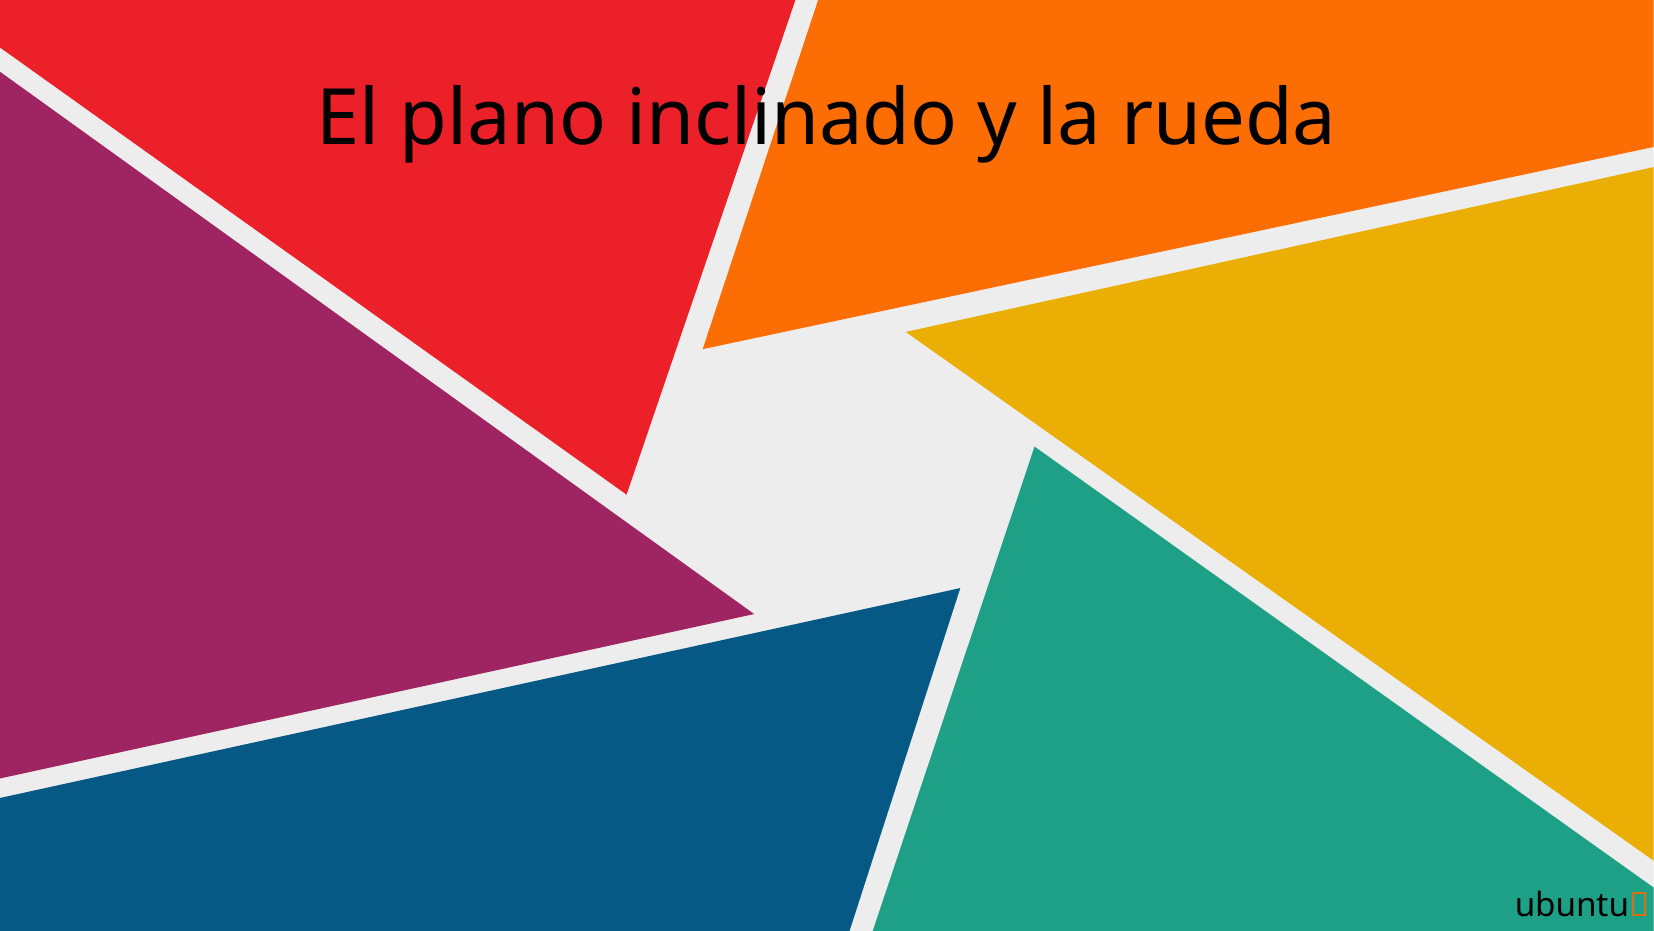

# El plano inclinado y la rueda
ubuntu